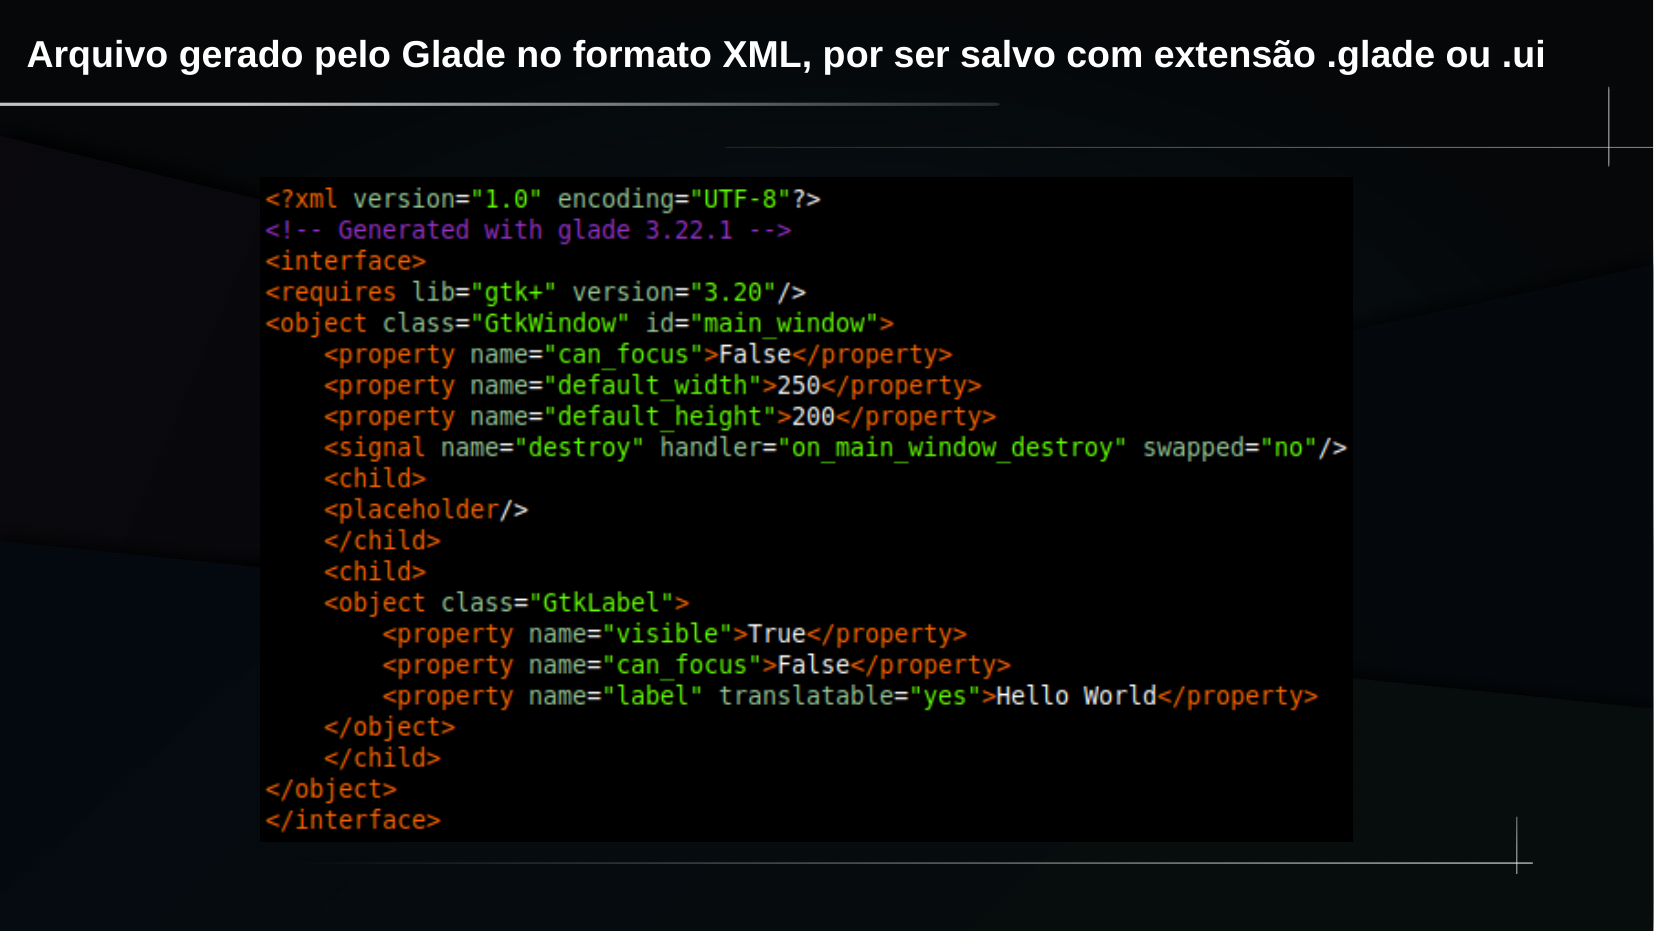

Arquivo gerado pelo Glade no formato XML, por ser salvo com extensão .glade ou .ui